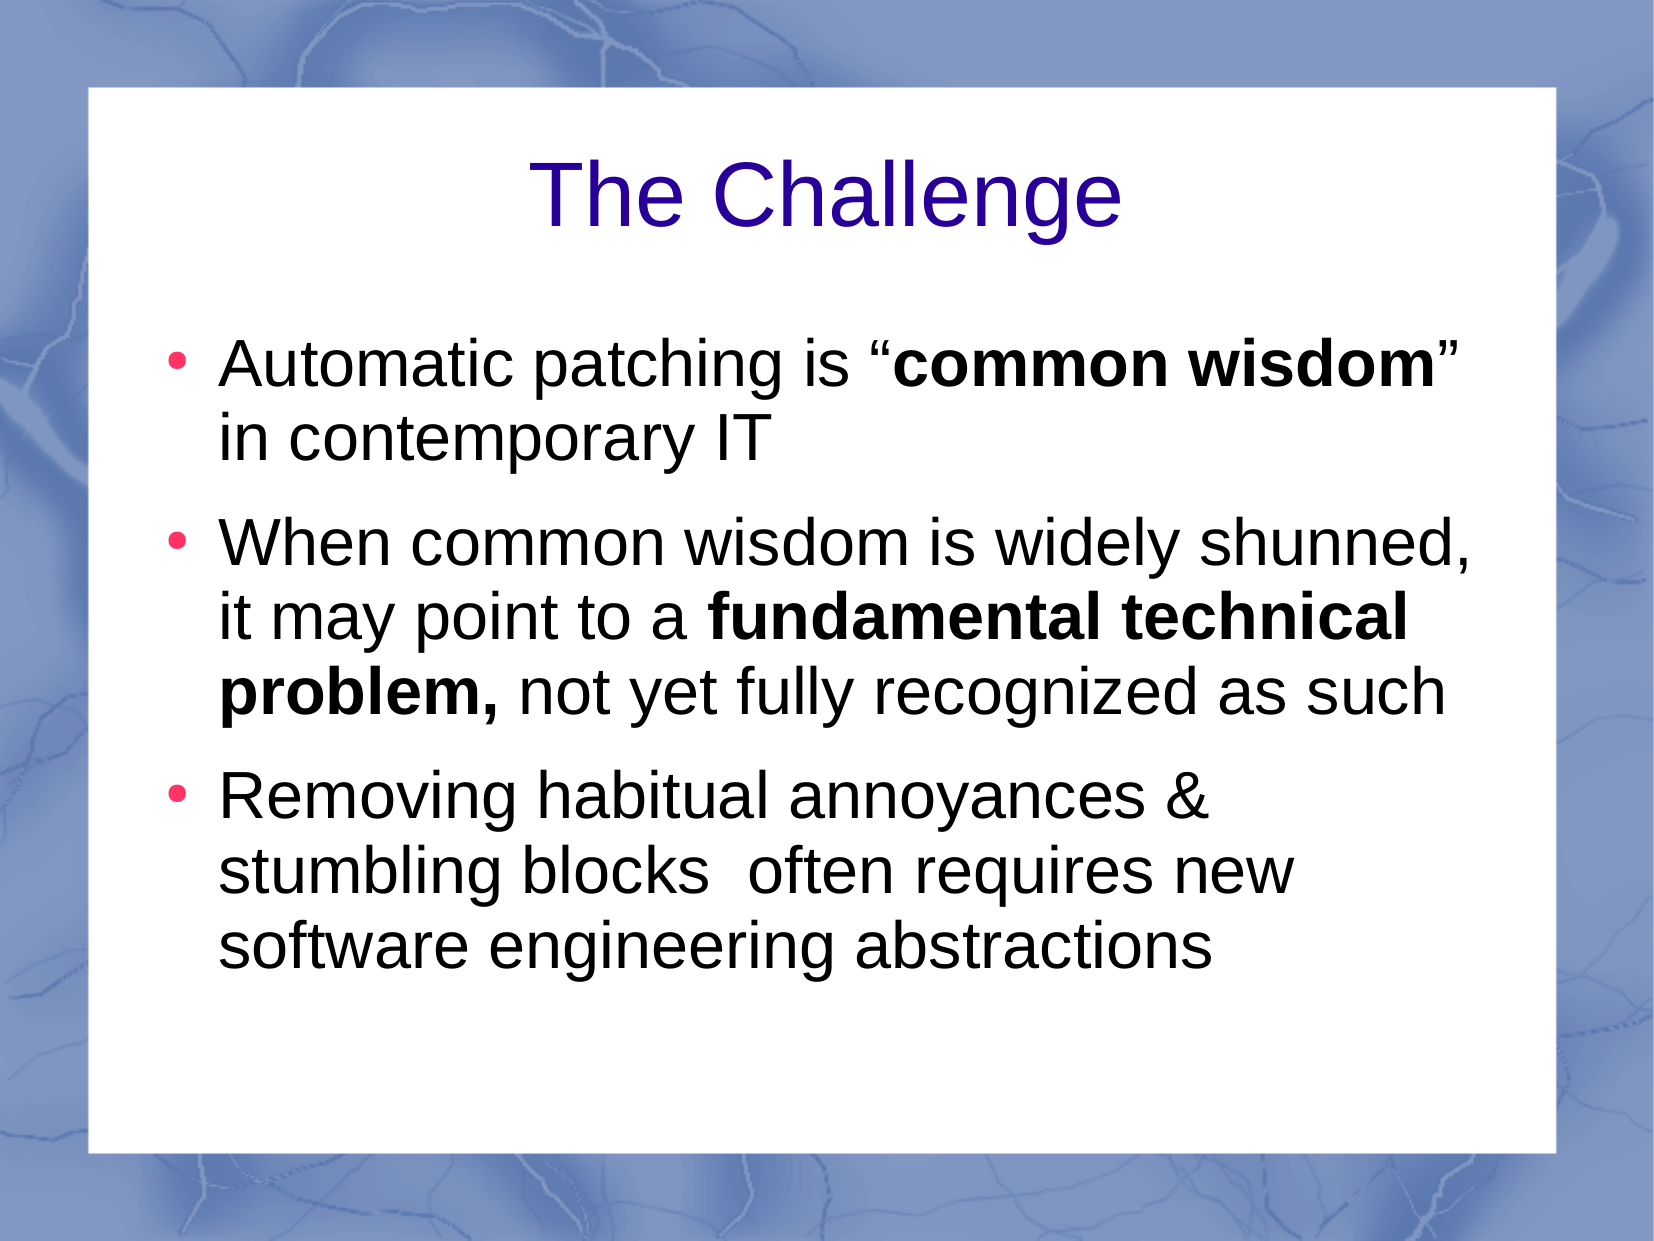

# The Challenge
Automatic patching is “common wisdom” in contemporary IT
When common wisdom is widely shunned, it may point to a fundamental technical problem, not yet fully recognized as such
Removing habitual annoyances & stumbling blocks often requires new software engineering abstractions